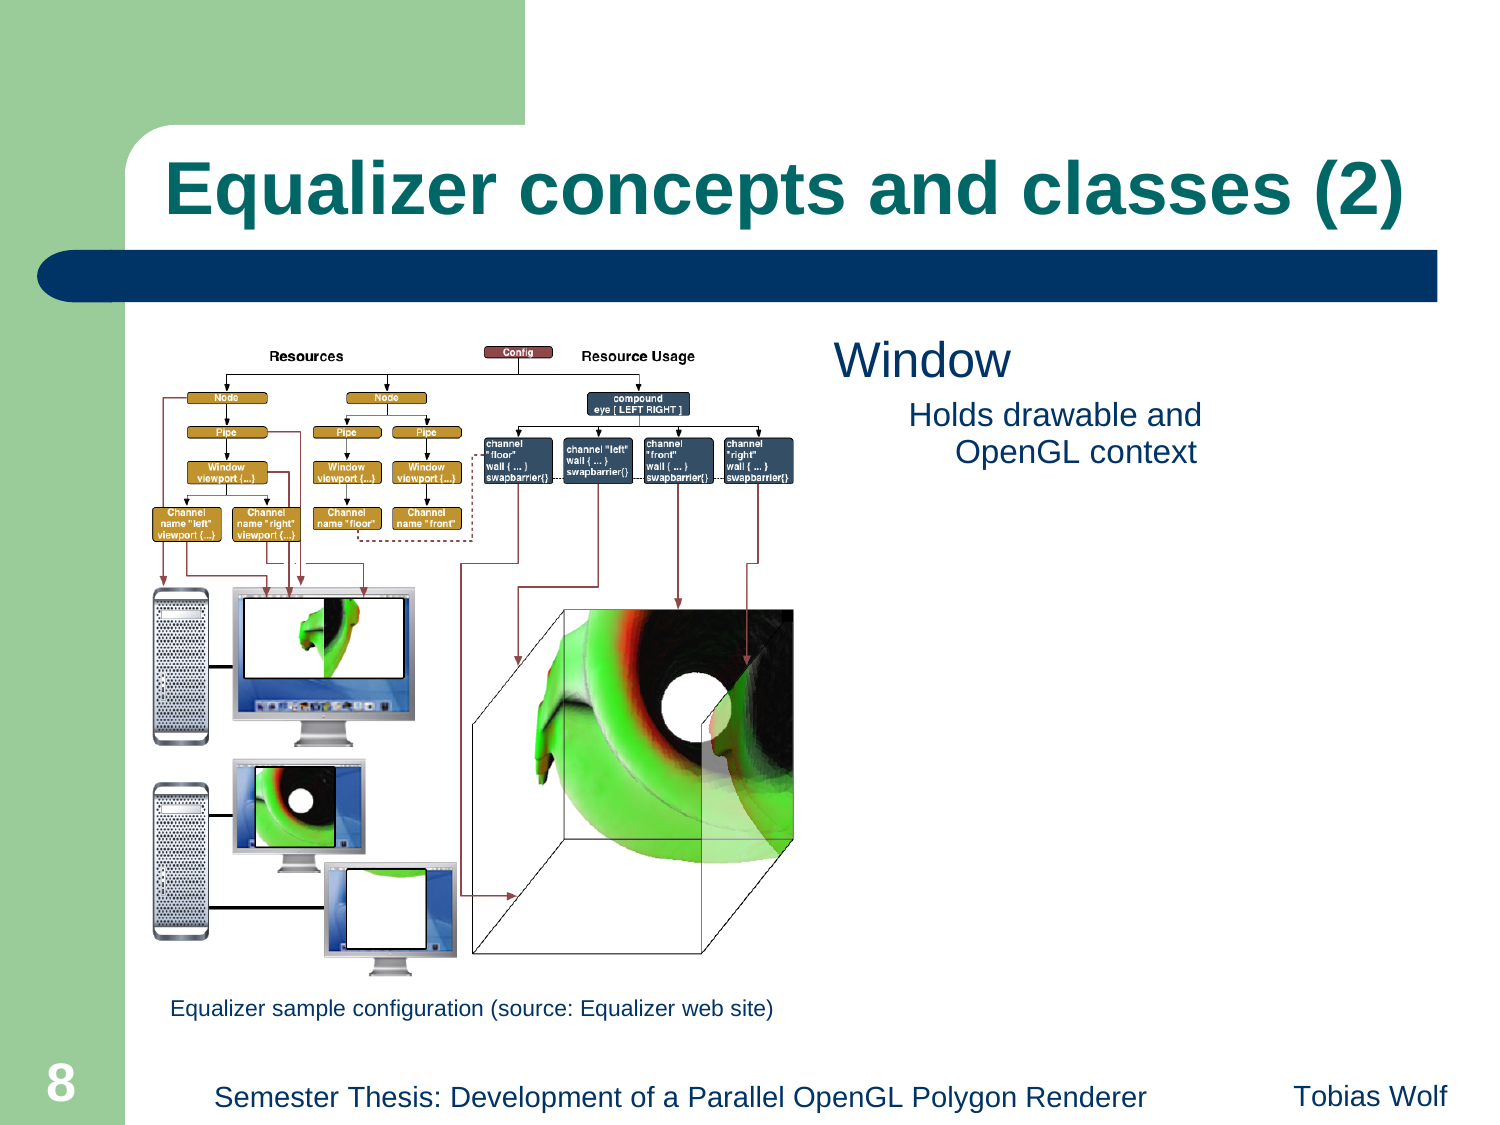

# Equalizer concepts and classes (2)
Window
Holds drawable and
OpenGL context
8
Equalizer sample configuration (source: Equalizer web site)
Tobias Wolf
Semester Thesis: Development of a Parallel OpenGL Polygon Renderer